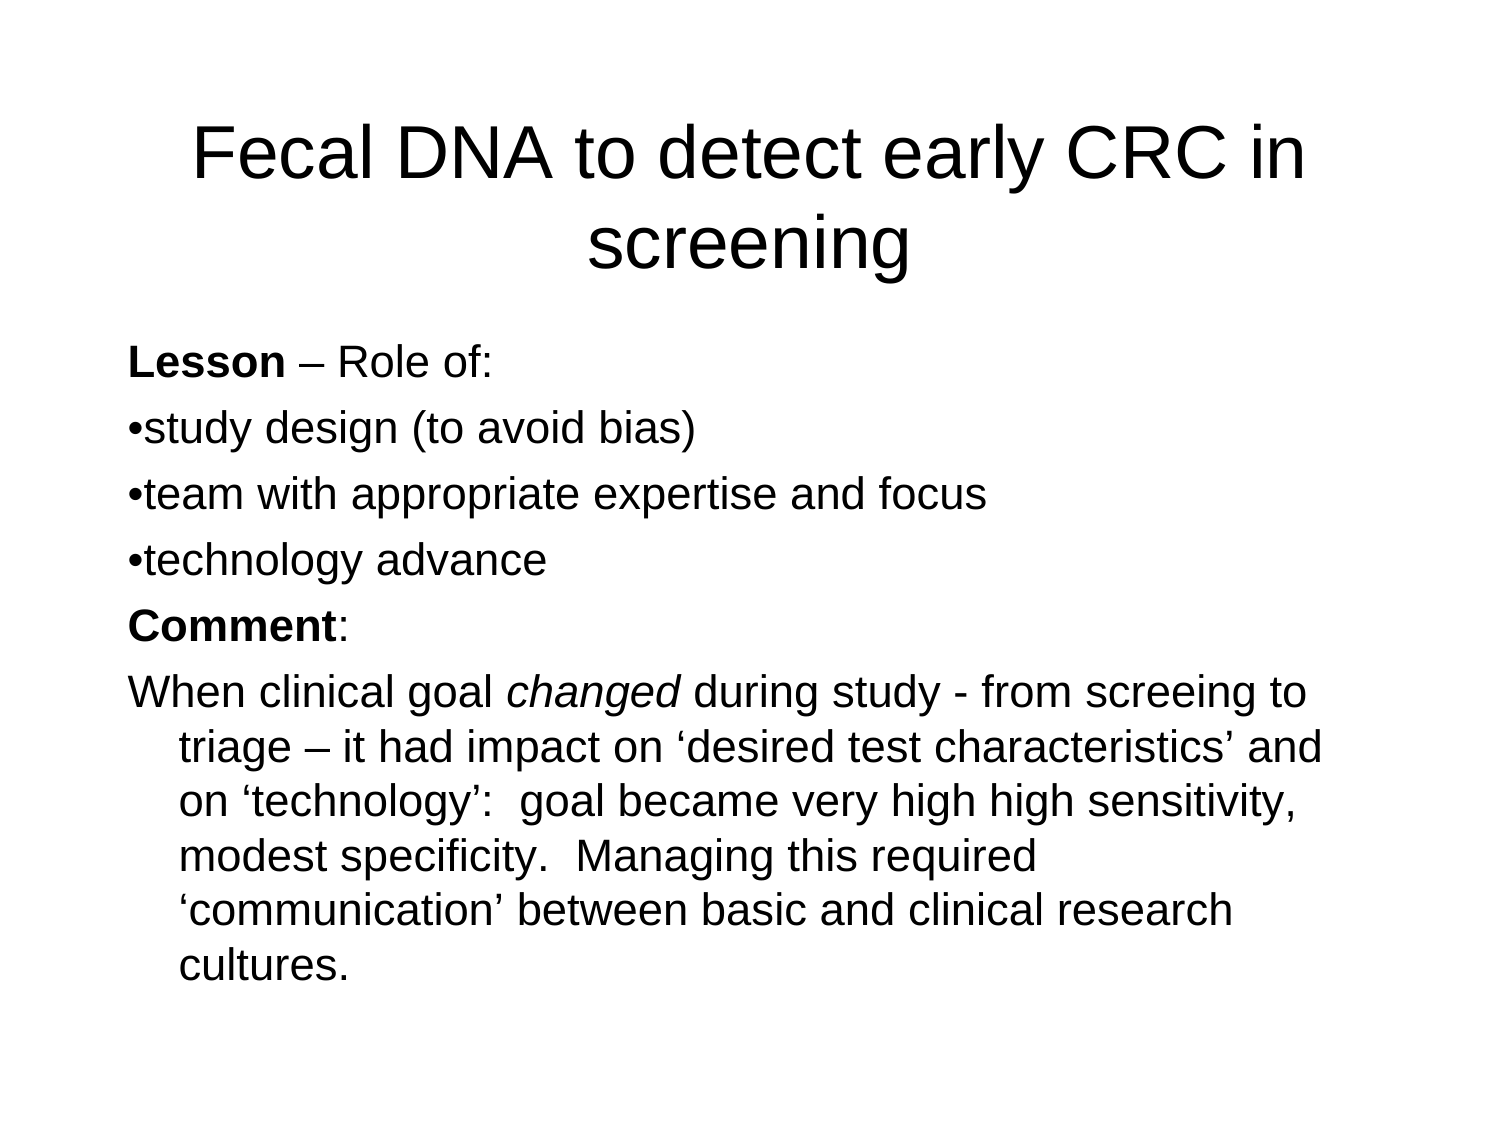

# Fecal DNA to detect early CRC in screening
Lesson – Role of:
•study design (to avoid bias)
•team with appropriate expertise and focus
•technology advance
Comment:
When clinical goal changed during study - from screeing to triage – it had impact on ‘desired test characteristics’ and on ‘technology’: goal became very high high sensitivity, modest specificity. Managing this required ‘communication’ between basic and clinical research cultures.